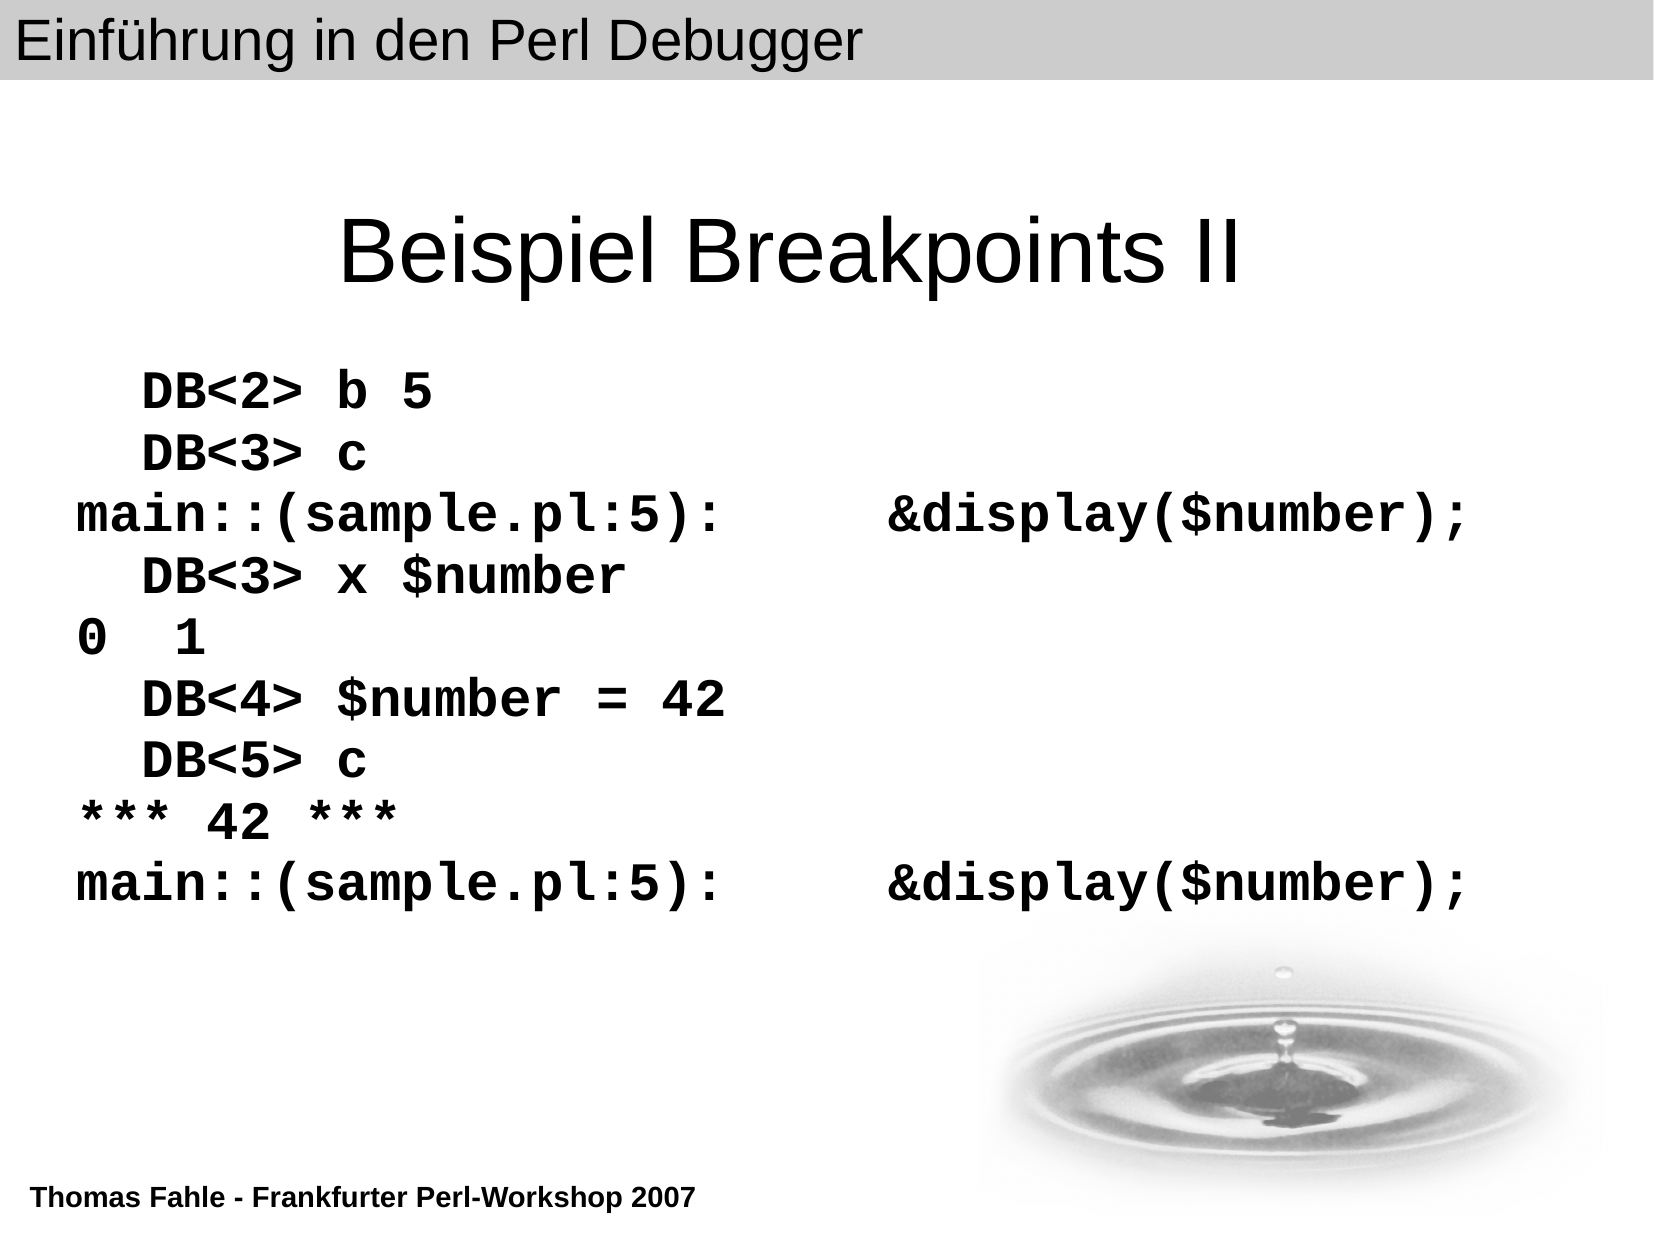

# Beispiel Breakpoints II
 DB<2> b 5
 DB<3> c
main::(sample.pl:5): &display($number);
 DB<3> x $number
0 1
 DB<4> $number = 42
 DB<5> c
*** 42 ***
main::(sample.pl:5): &display($number);